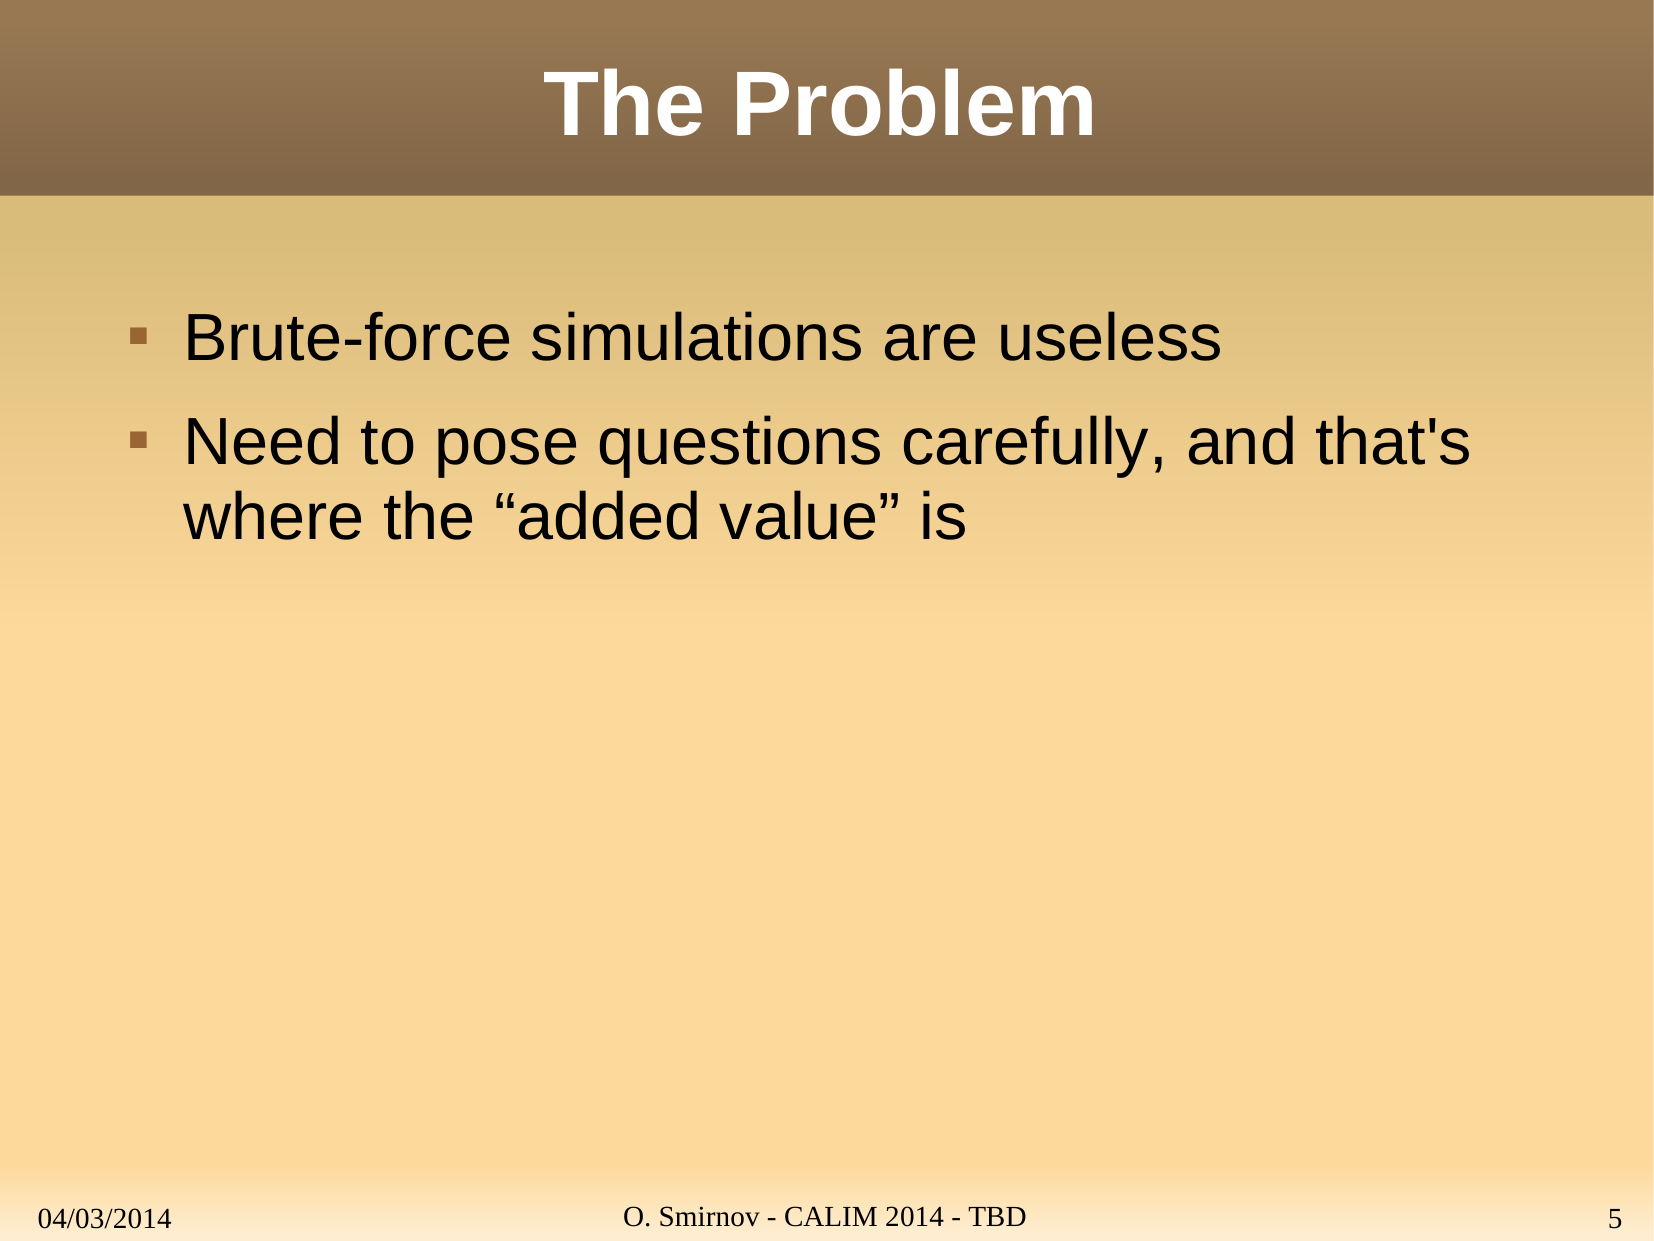

# The Problem
Brute-force simulations are useless
Need to pose questions carefully, and that's where the “added value” is
O. Smirnov - CALIM 2014 - TBD
04/03/2014
5